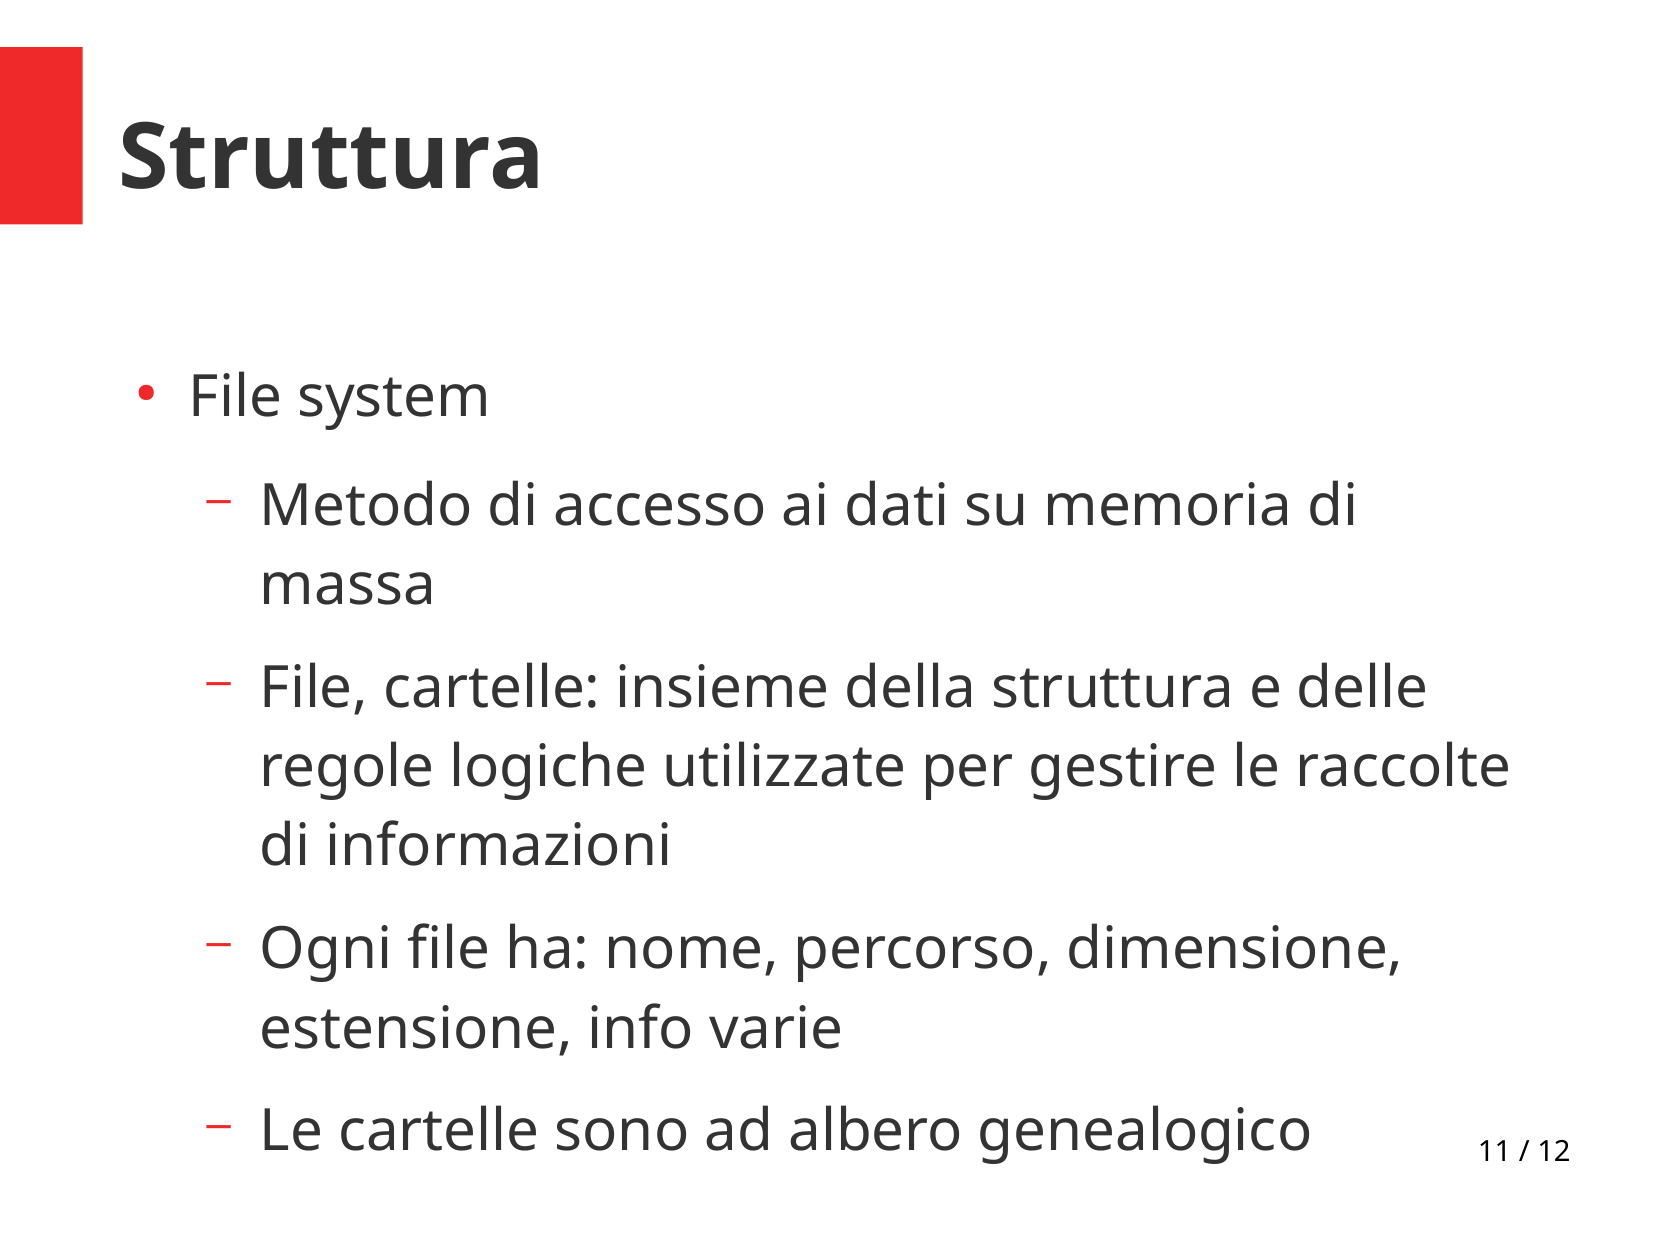

# Struttura
File system
Metodo di accesso ai dati su memoria di massa
File, cartelle: insieme della struttura e delle regole logiche utilizzate per gestire le raccolte di informazioni
Ogni file ha: nome, percorso, dimensione, estensione, info varie
Le cartelle sono ad albero genealogico
11